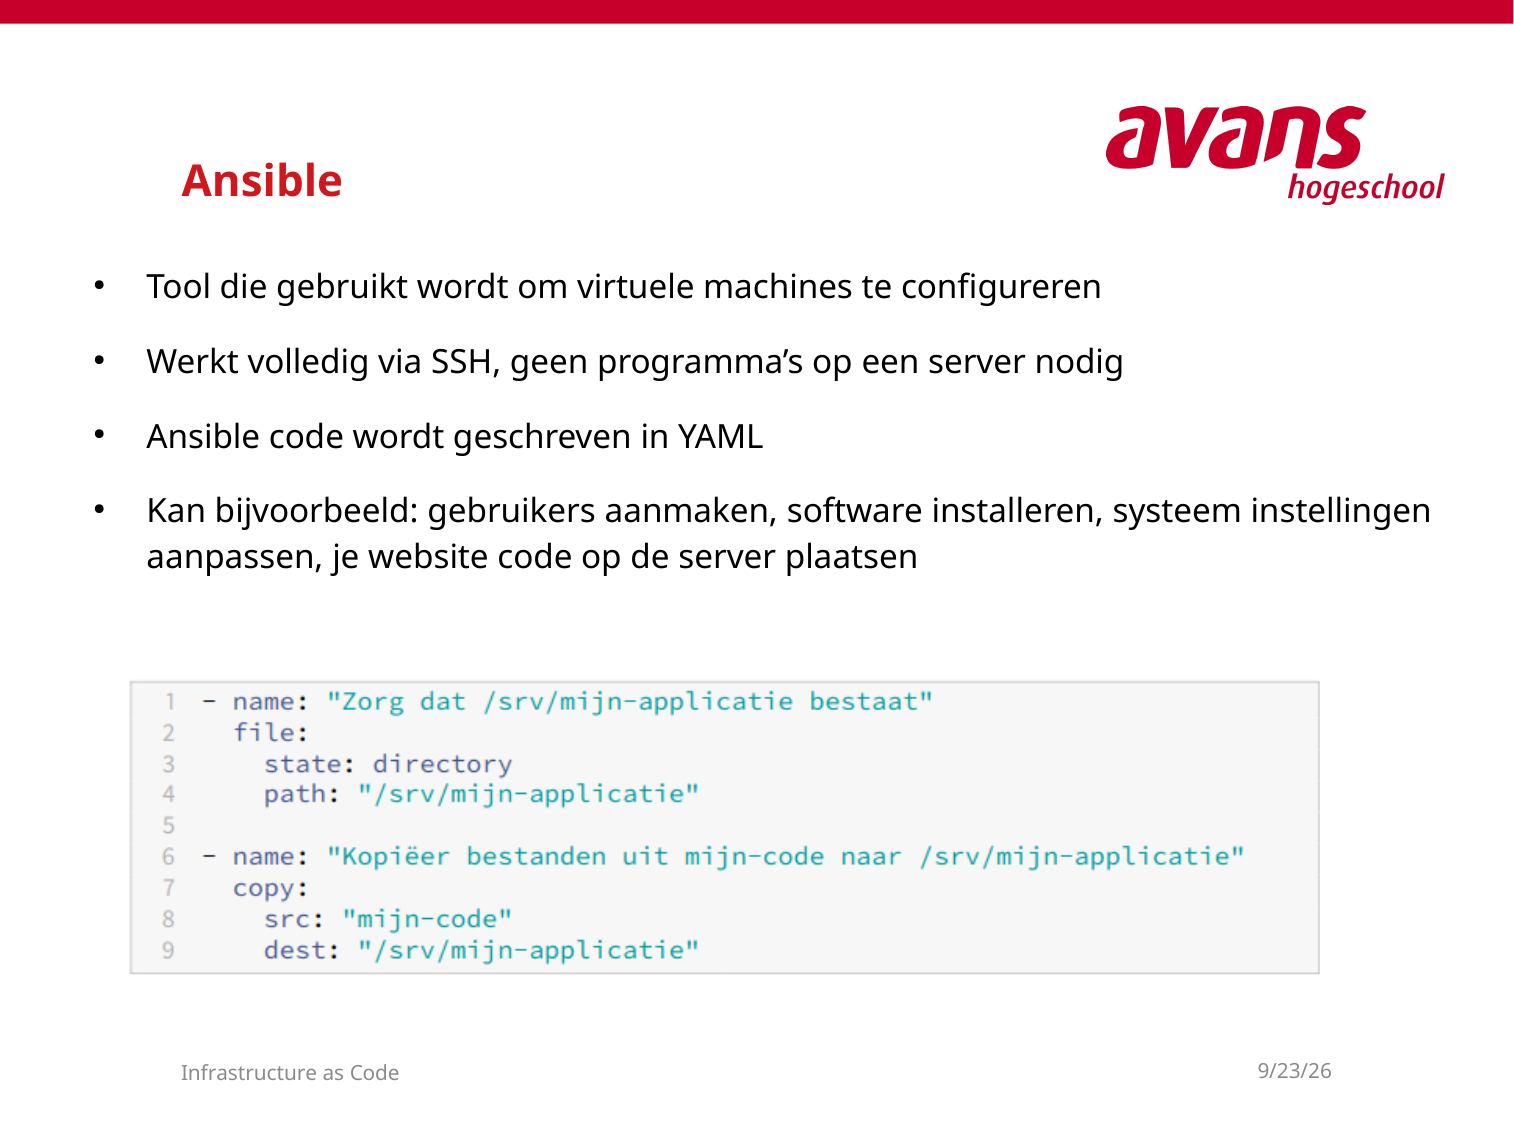

# Ansible
Tool die gebruikt wordt om virtuele machines te configureren
Werkt volledig via SSH, geen programma’s op een server nodig
Ansible code wordt geschreven in YAML
Kan bijvoorbeeld: gebruikers aanmaken, software installeren, systeem instellingen aanpassen, je website code op de server plaatsen